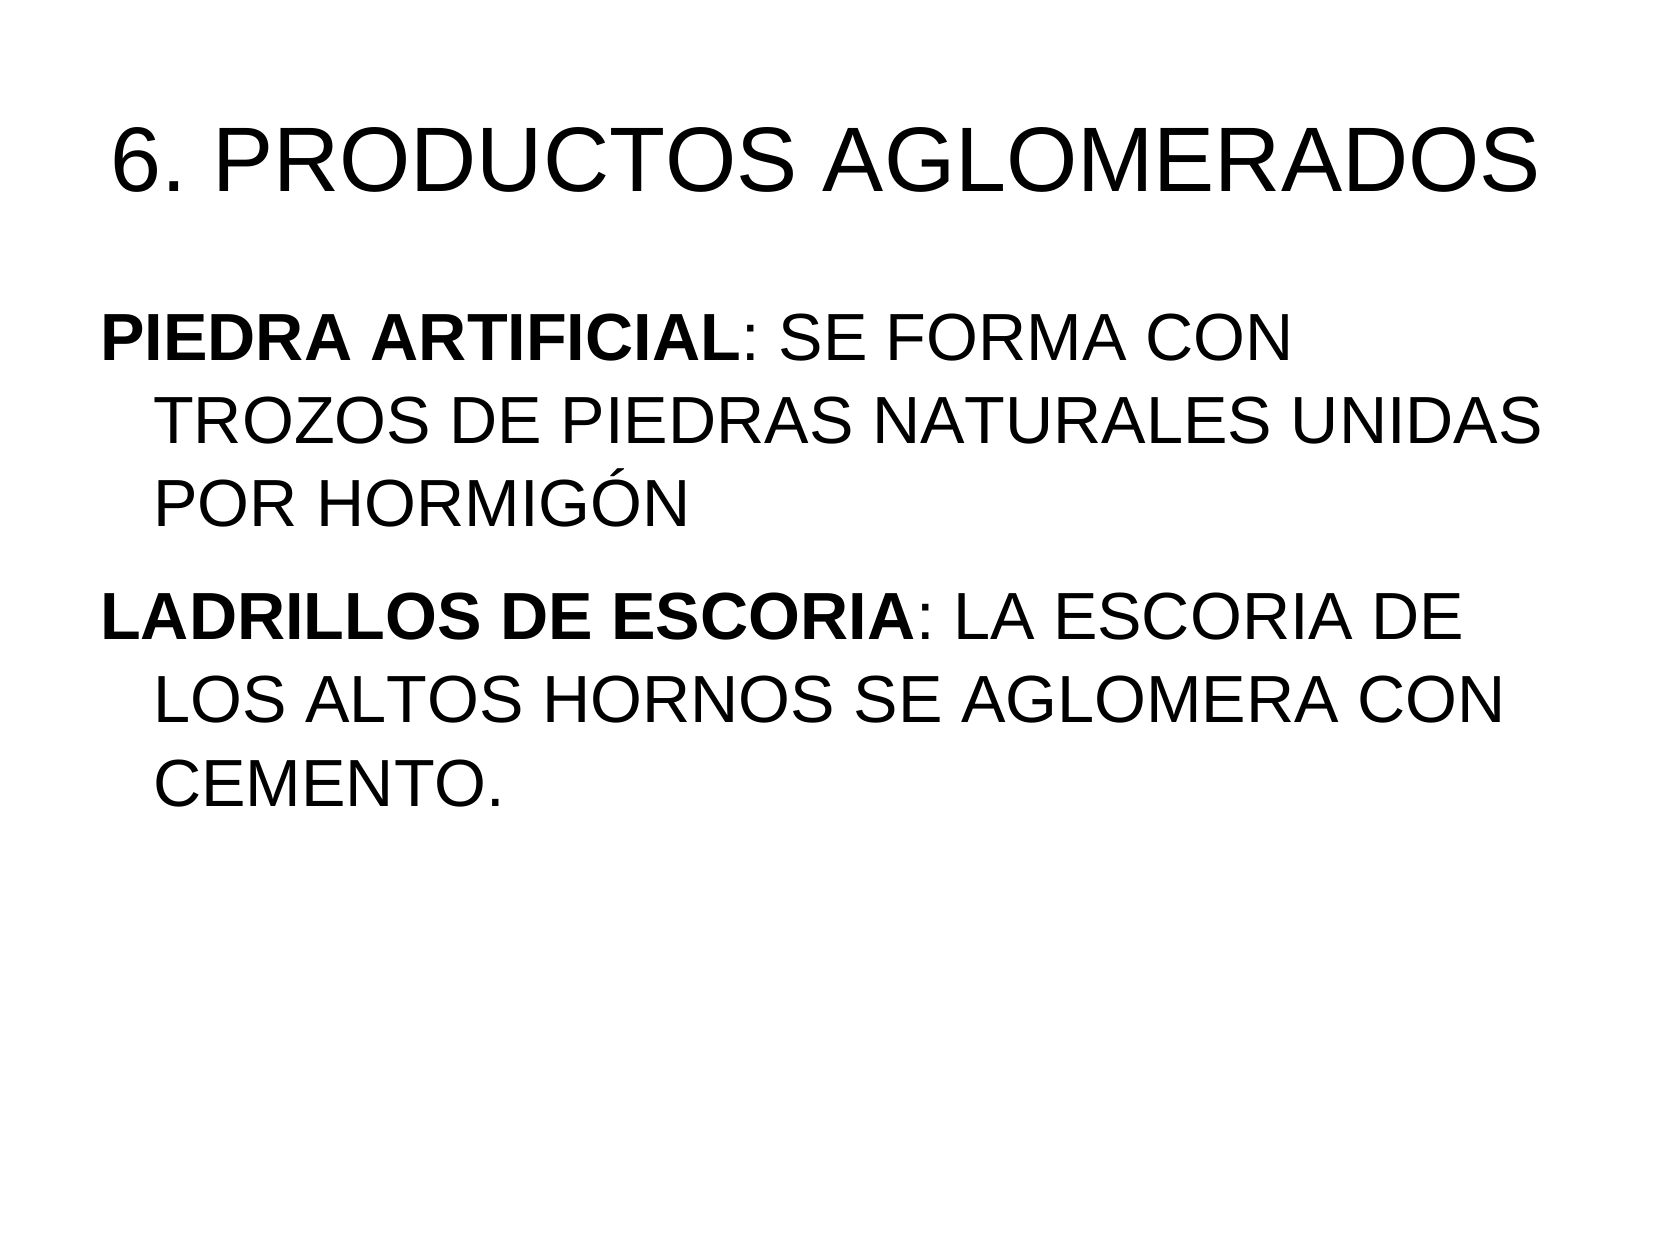

6. PRODUCTOS AGLOMERADOS
# PIEDRA ARTIFICIAL: SE FORMA CON TROZOS DE PIEDRAS NATURALES UNIDAS POR HORMIGÓN
LADRILLOS DE ESCORIA: LA ESCORIA DE LOS ALTOS HORNOS SE AGLOMERA CON CEMENTO.